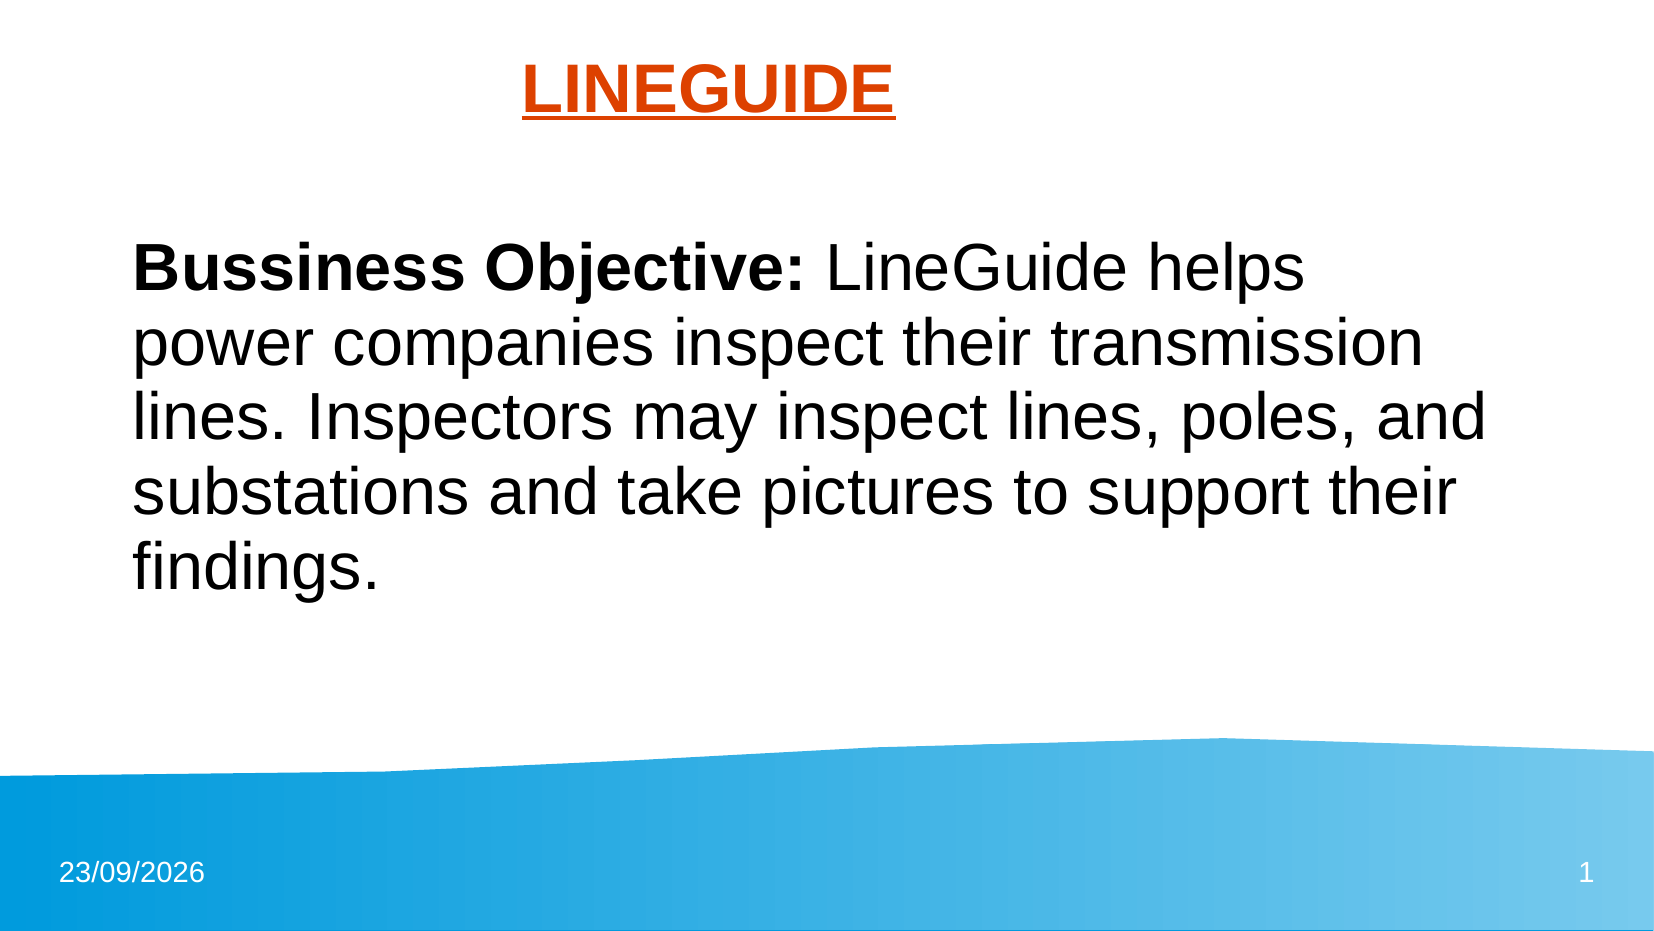

# LINEGUIDE
Bussiness Objective: LineGuide helps power companies inspect their transmission lines. Inspectors may inspect lines, poles, and substations and take pictures to support their findings.